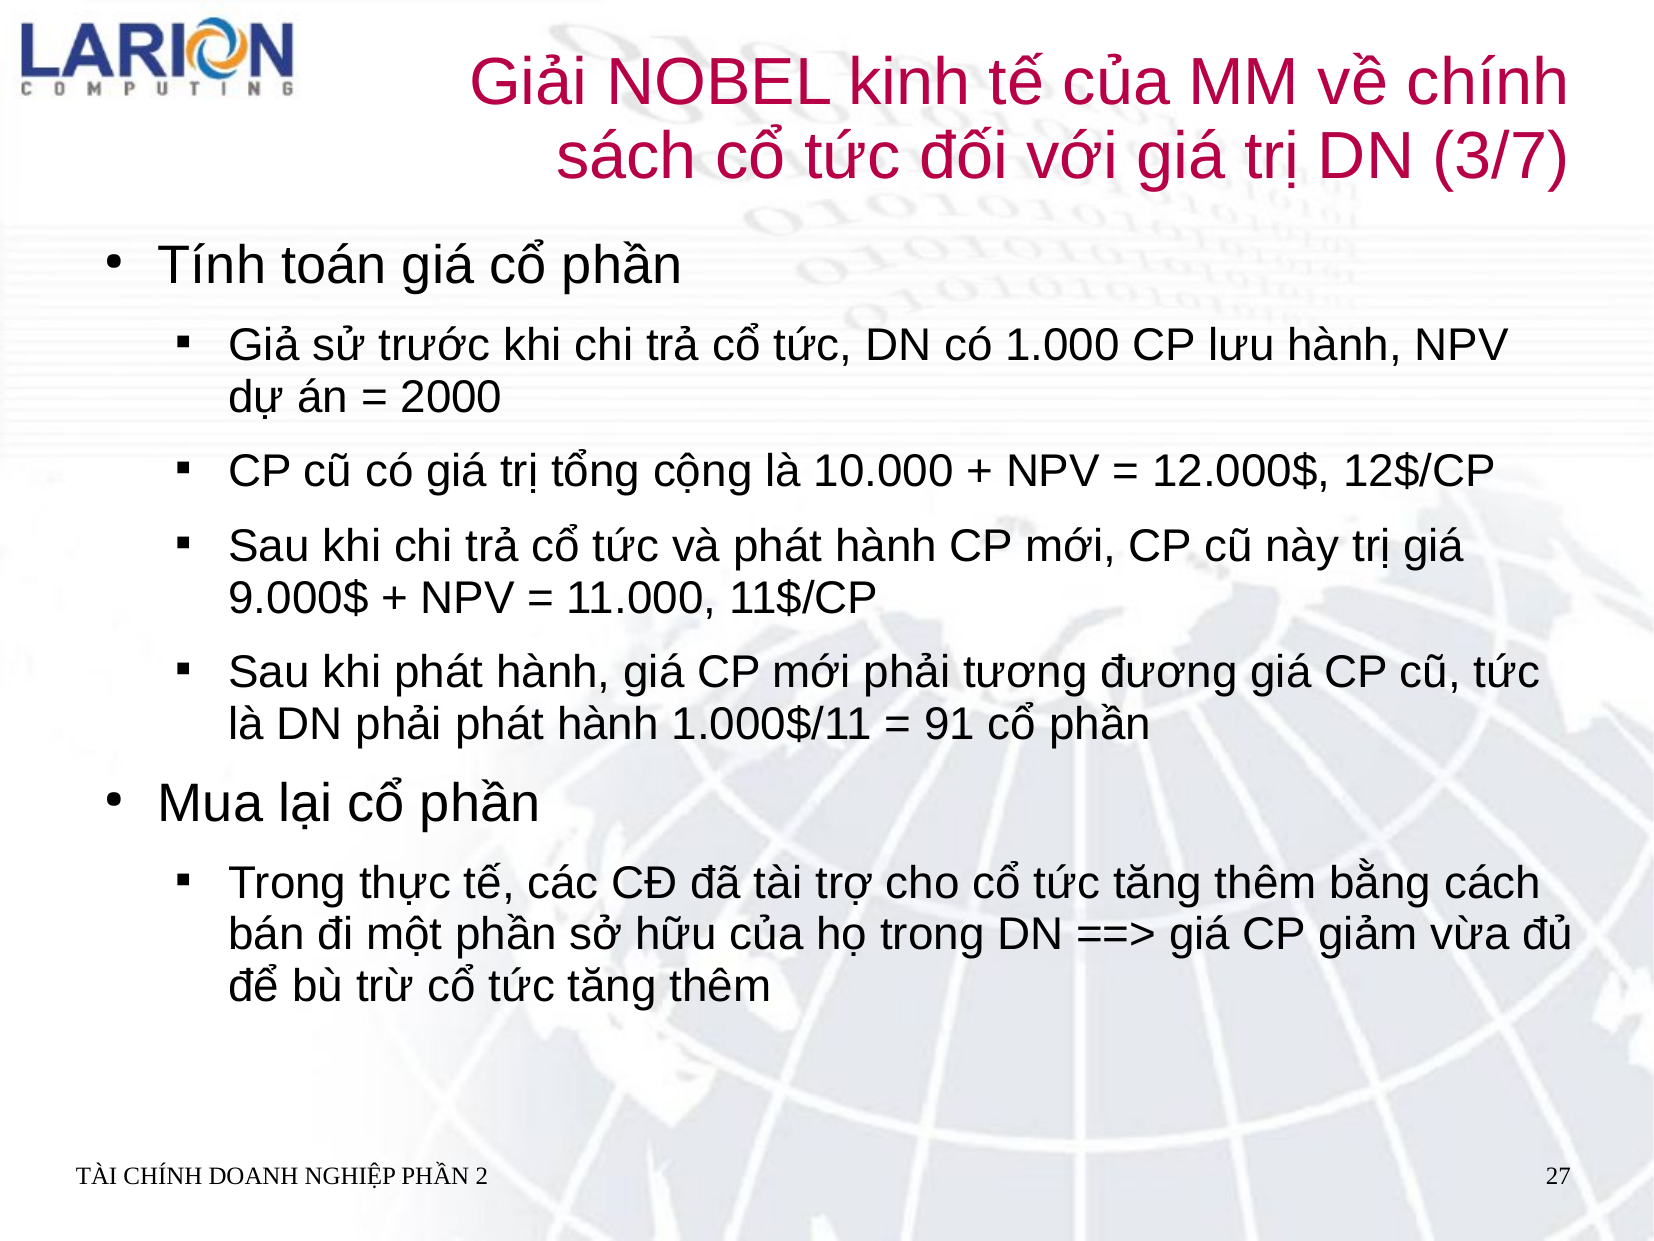

# Giải NOBEL kinh tế của MM về chính sách cổ tức đối với giá trị DN (3/7)
Tính toán giá cổ phần
Giả sử trước khi chi trả cổ tức, DN có 1.000 CP lưu hành, NPV dự án = 2000
CP cũ có giá trị tổng cộng là 10.000 + NPV = 12.000$, 12$/CP
Sau khi chi trả cổ tức và phát hành CP mới, CP cũ này trị giá 9.000$ + NPV = 11.000, 11$/CP
Sau khi phát hành, giá CP mới phải tương đương giá CP cũ, tức là DN phải phát hành 1.000$/11 = 91 cổ phần
Mua lại cổ phần
Trong thực tế, các CĐ đã tài trợ cho cổ tức tăng thêm bằng cách bán đi một phần sở hữu của họ trong DN ==> giá CP giảm vừa đủ để bù trừ cổ tức tăng thêm
TÀI CHÍNH DOANH NGHIỆP PHẦN 2
27